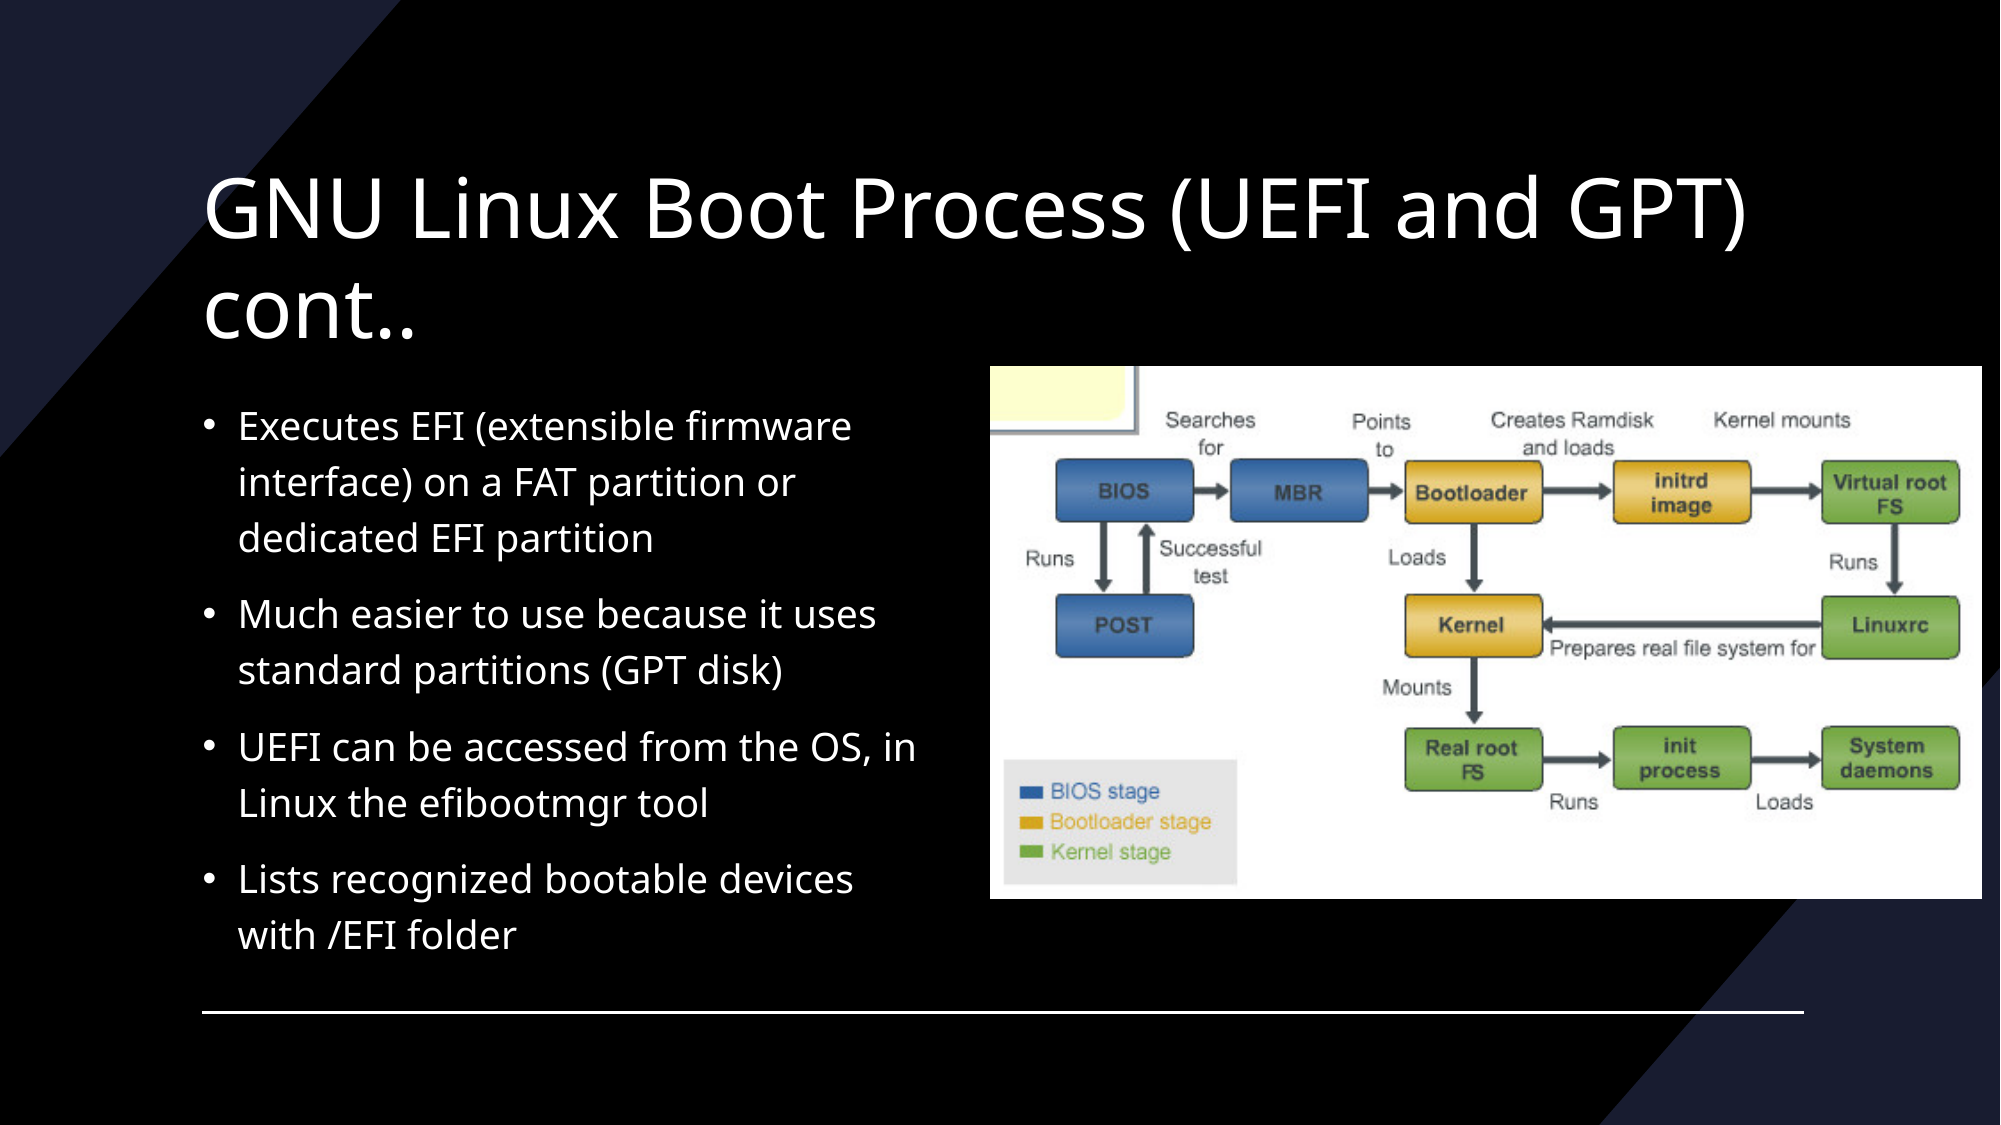

# GNU Linux Boot Process (UEFI and GPT) cont..
Executes EFI (extensible firmware interface) on a FAT partition or dedicated EFI partition
Much easier to use because it uses standard partitions (GPT disk)
UEFI can be accessed from the OS, in Linux the efibootmgr tool
Lists recognized bootable devices with /EFI folder